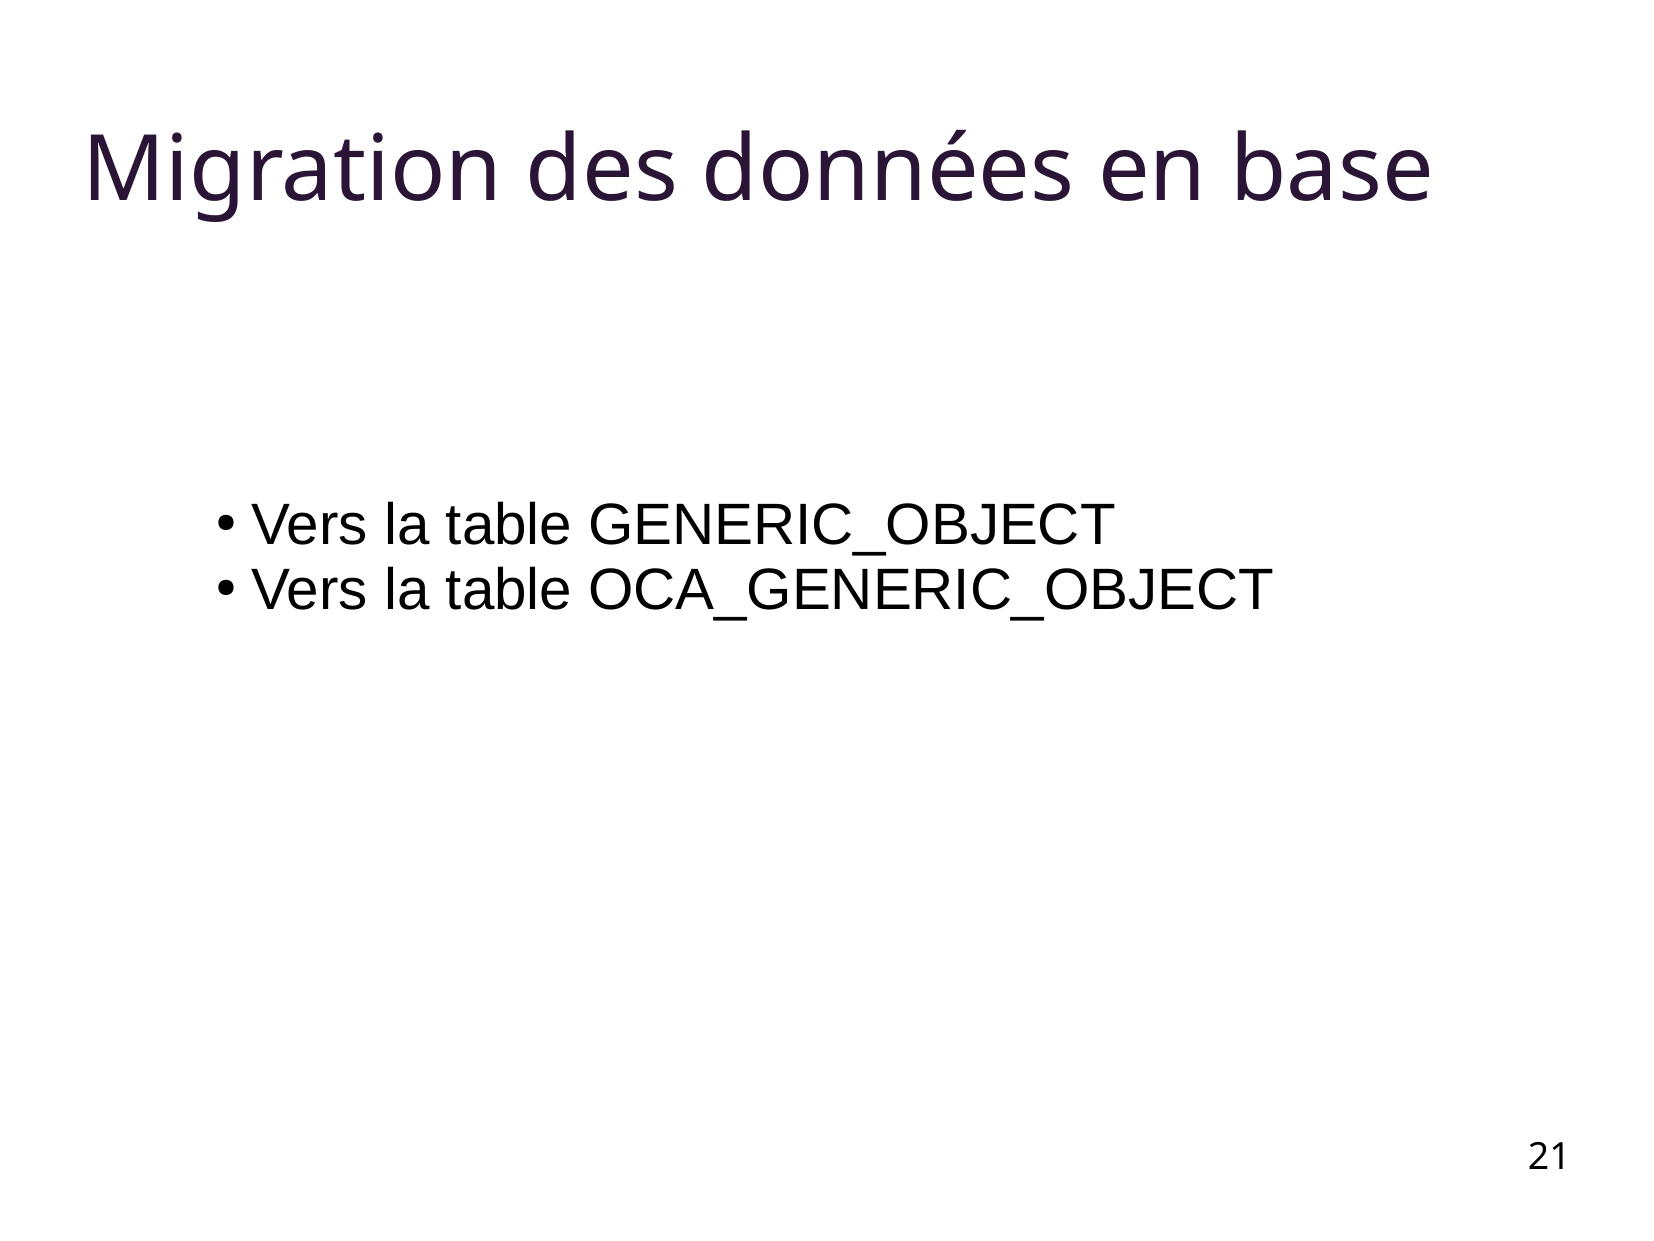

# Migration des données en base
Vers la table GENERIC_OBJECT
Vers la table OCA_GENERIC_OBJECT
21